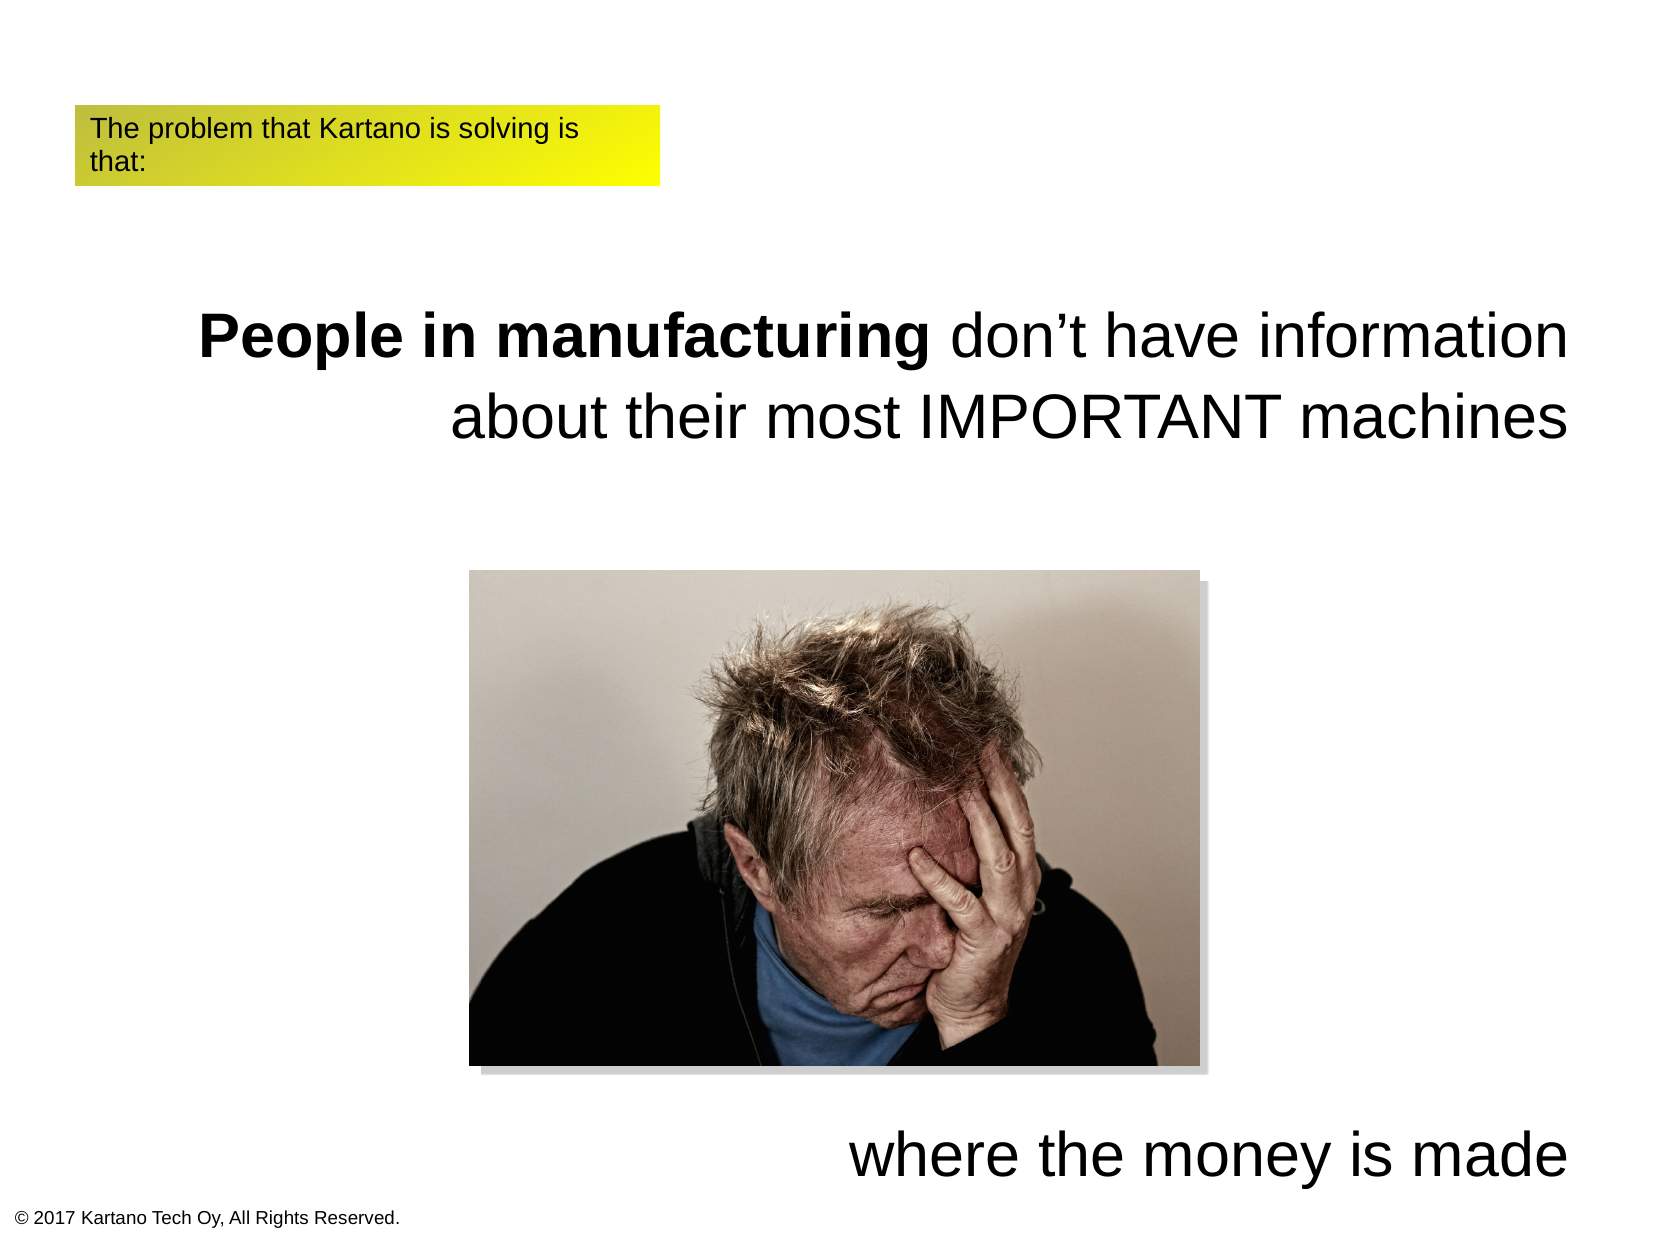

The problem that Kartano is solving is that:
# People in manufacturing don’t have information about their most IMPORTANT machines
where the money is made
© 2017 Kartano Tech Oy, All Rights Reserved.